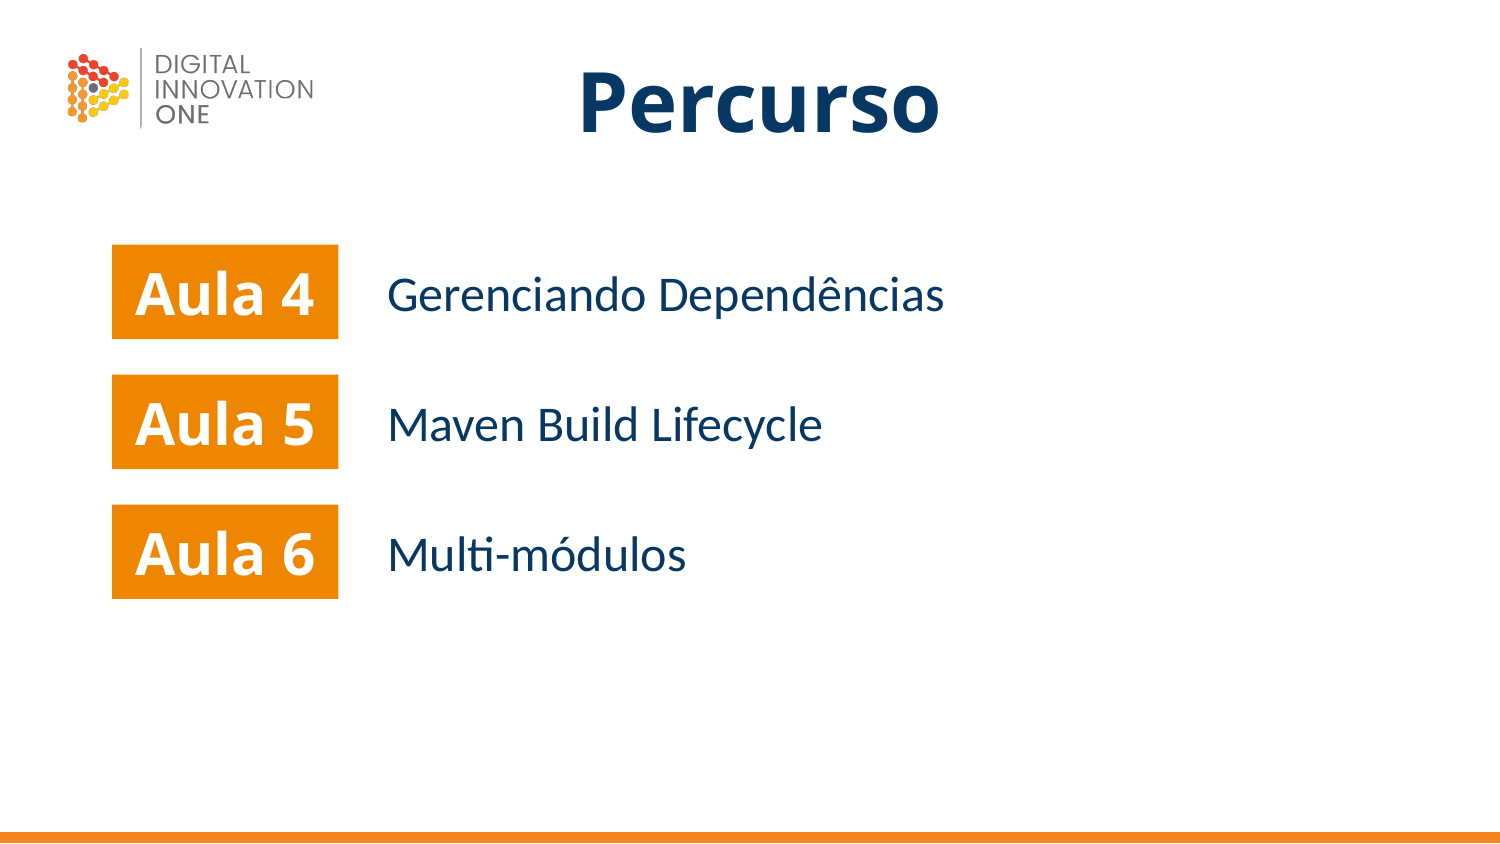

# Percurso
Aula 4
Gerenciando Dependências
Aula 5
Maven Build Lifecycle
Aula 6
Multi-módulos